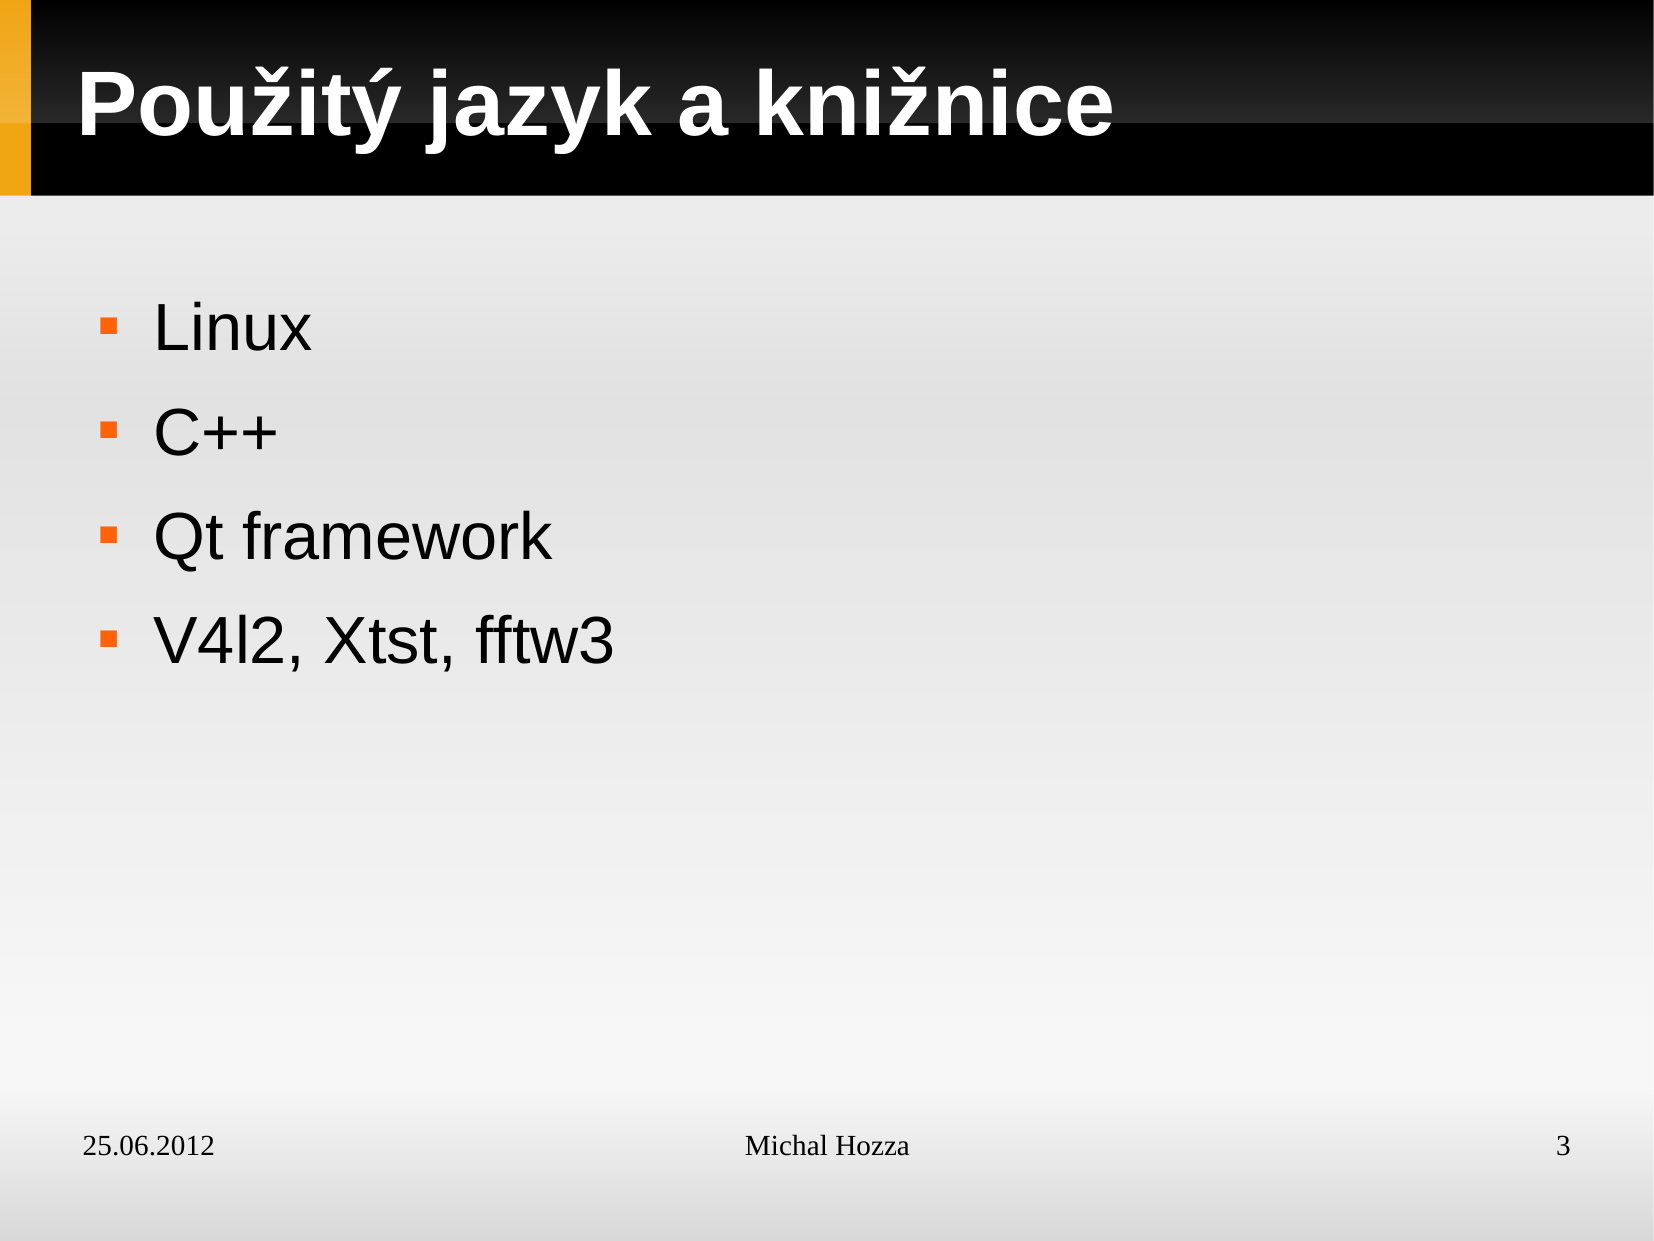

# Použitý jazyk a knižnice
Linux
C++
Qt framework
V4l2, Xtst, fftw3
25.06.2012
Michal Hozza
3